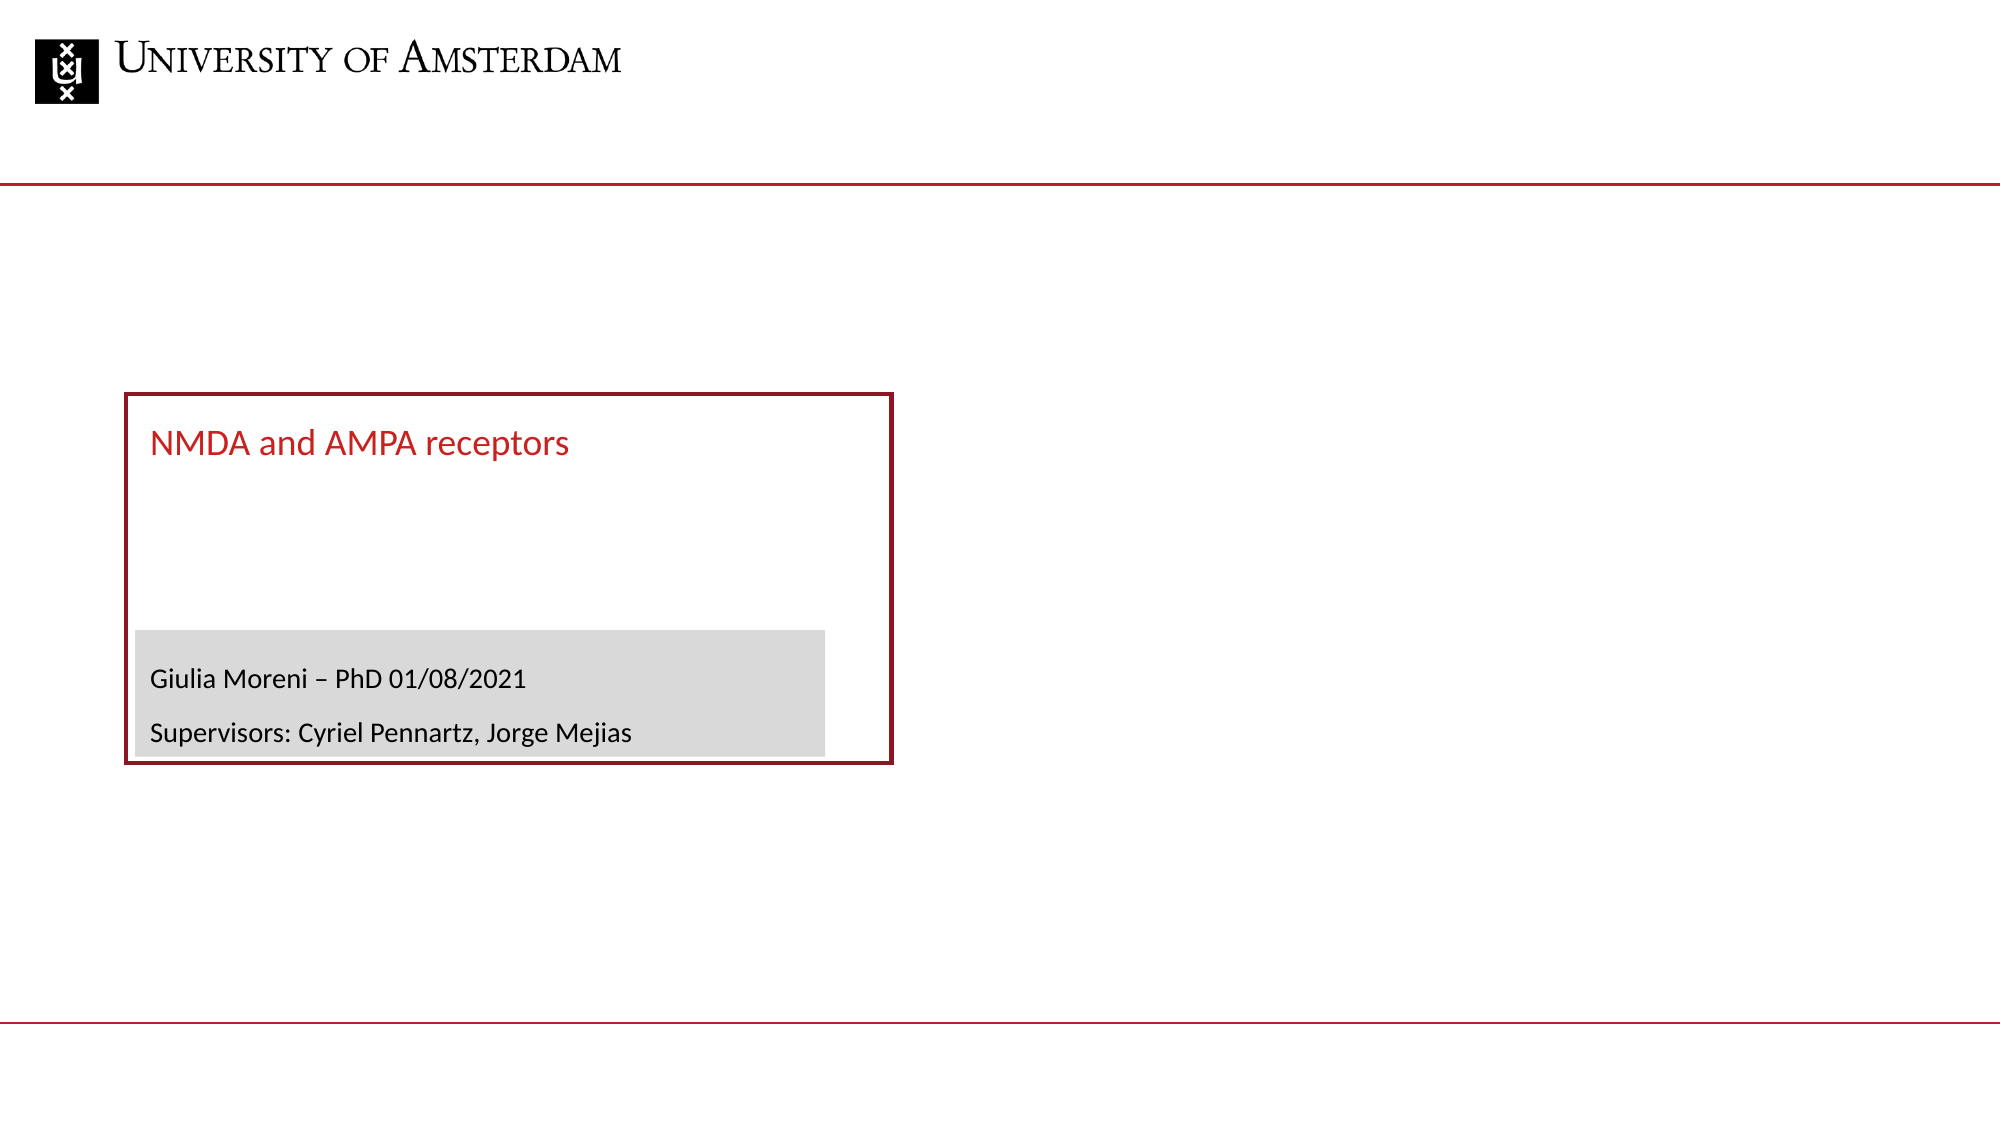

NMDA and AMPA receptors
# Giulia Moreni – PhD 01/08/2021
Supervisors: Cyriel Pennartz, Jorge Mejias